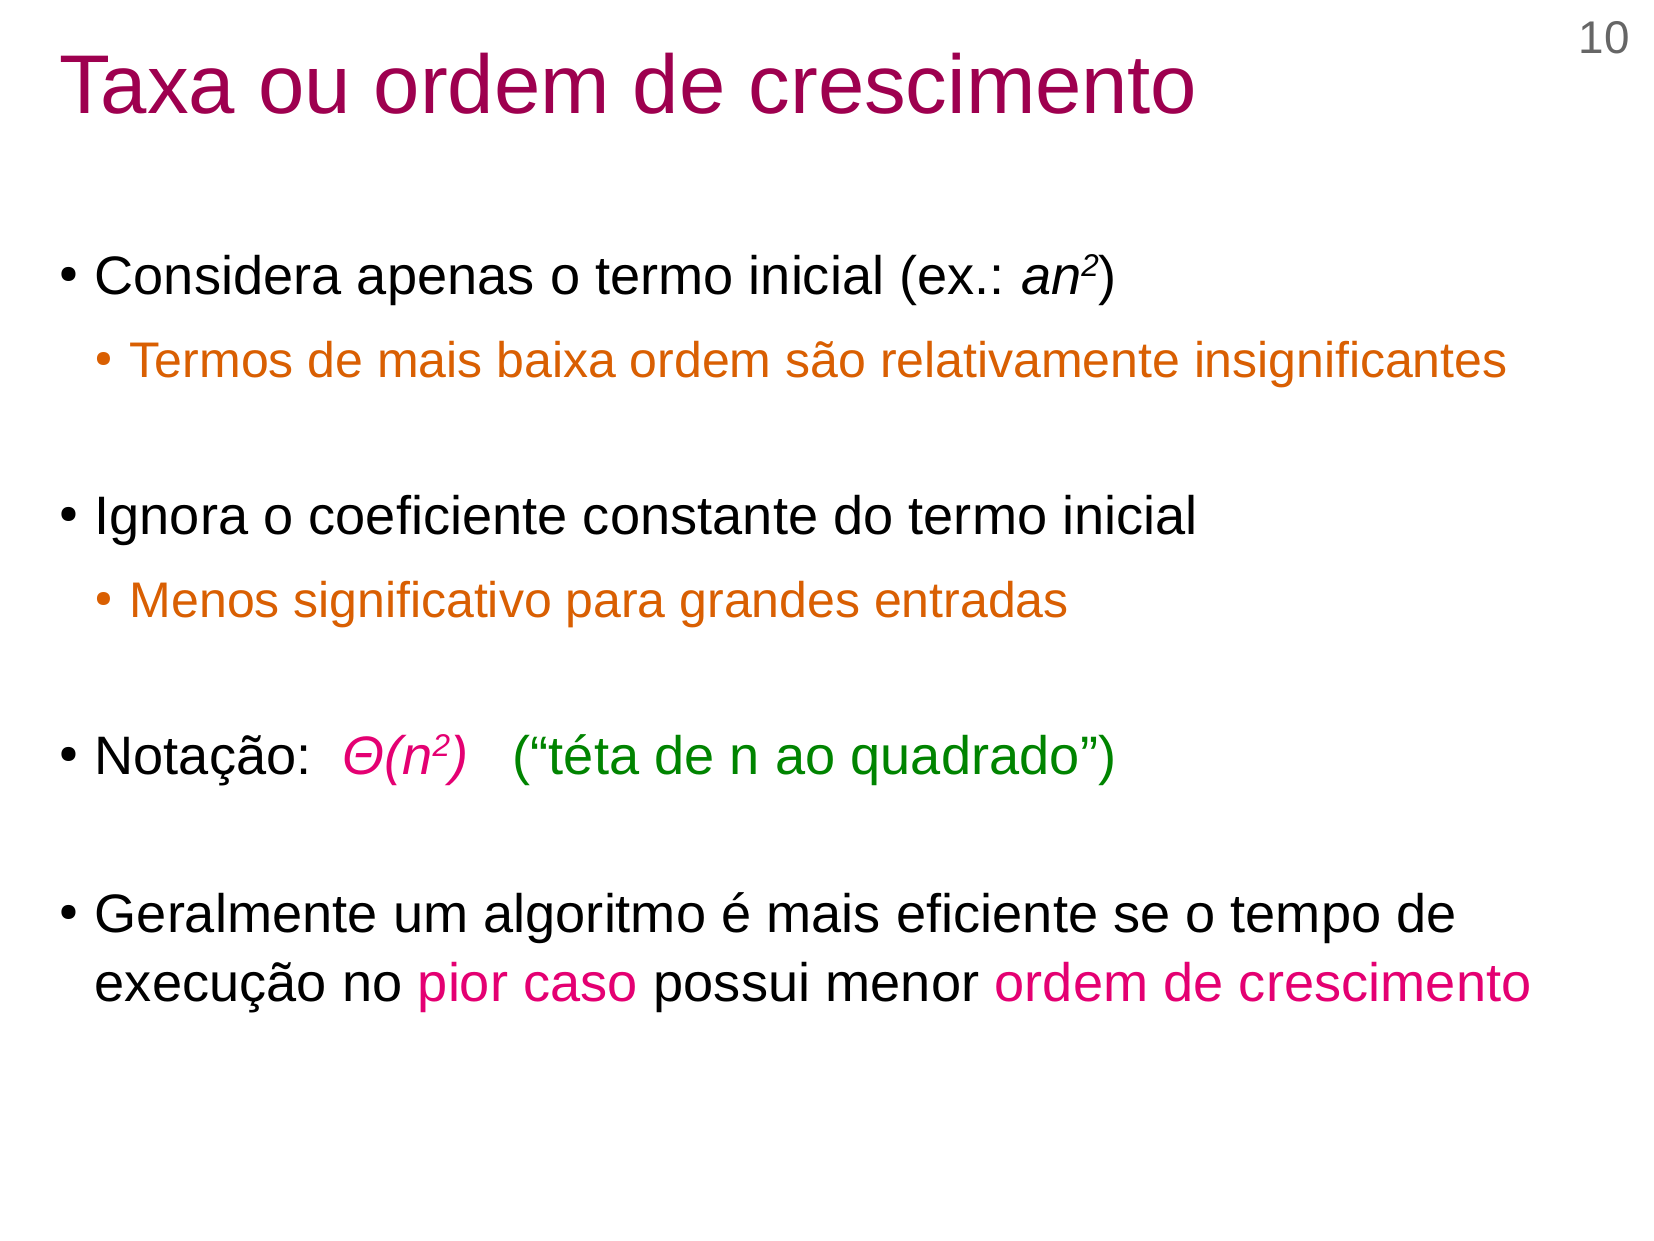

10
# Taxa ou ordem de crescimento
Considera apenas o termo inicial (ex.: an2)
Termos de mais baixa ordem são relativamente insignificantes
Ignora o coeficiente constante do termo inicial
Menos significativo para grandes entradas
Notação: Θ(n2) (“téta de n ao quadrado”)
Geralmente um algoritmo é mais eficiente se o tempo de execução no pior caso possui menor ordem de crescimento